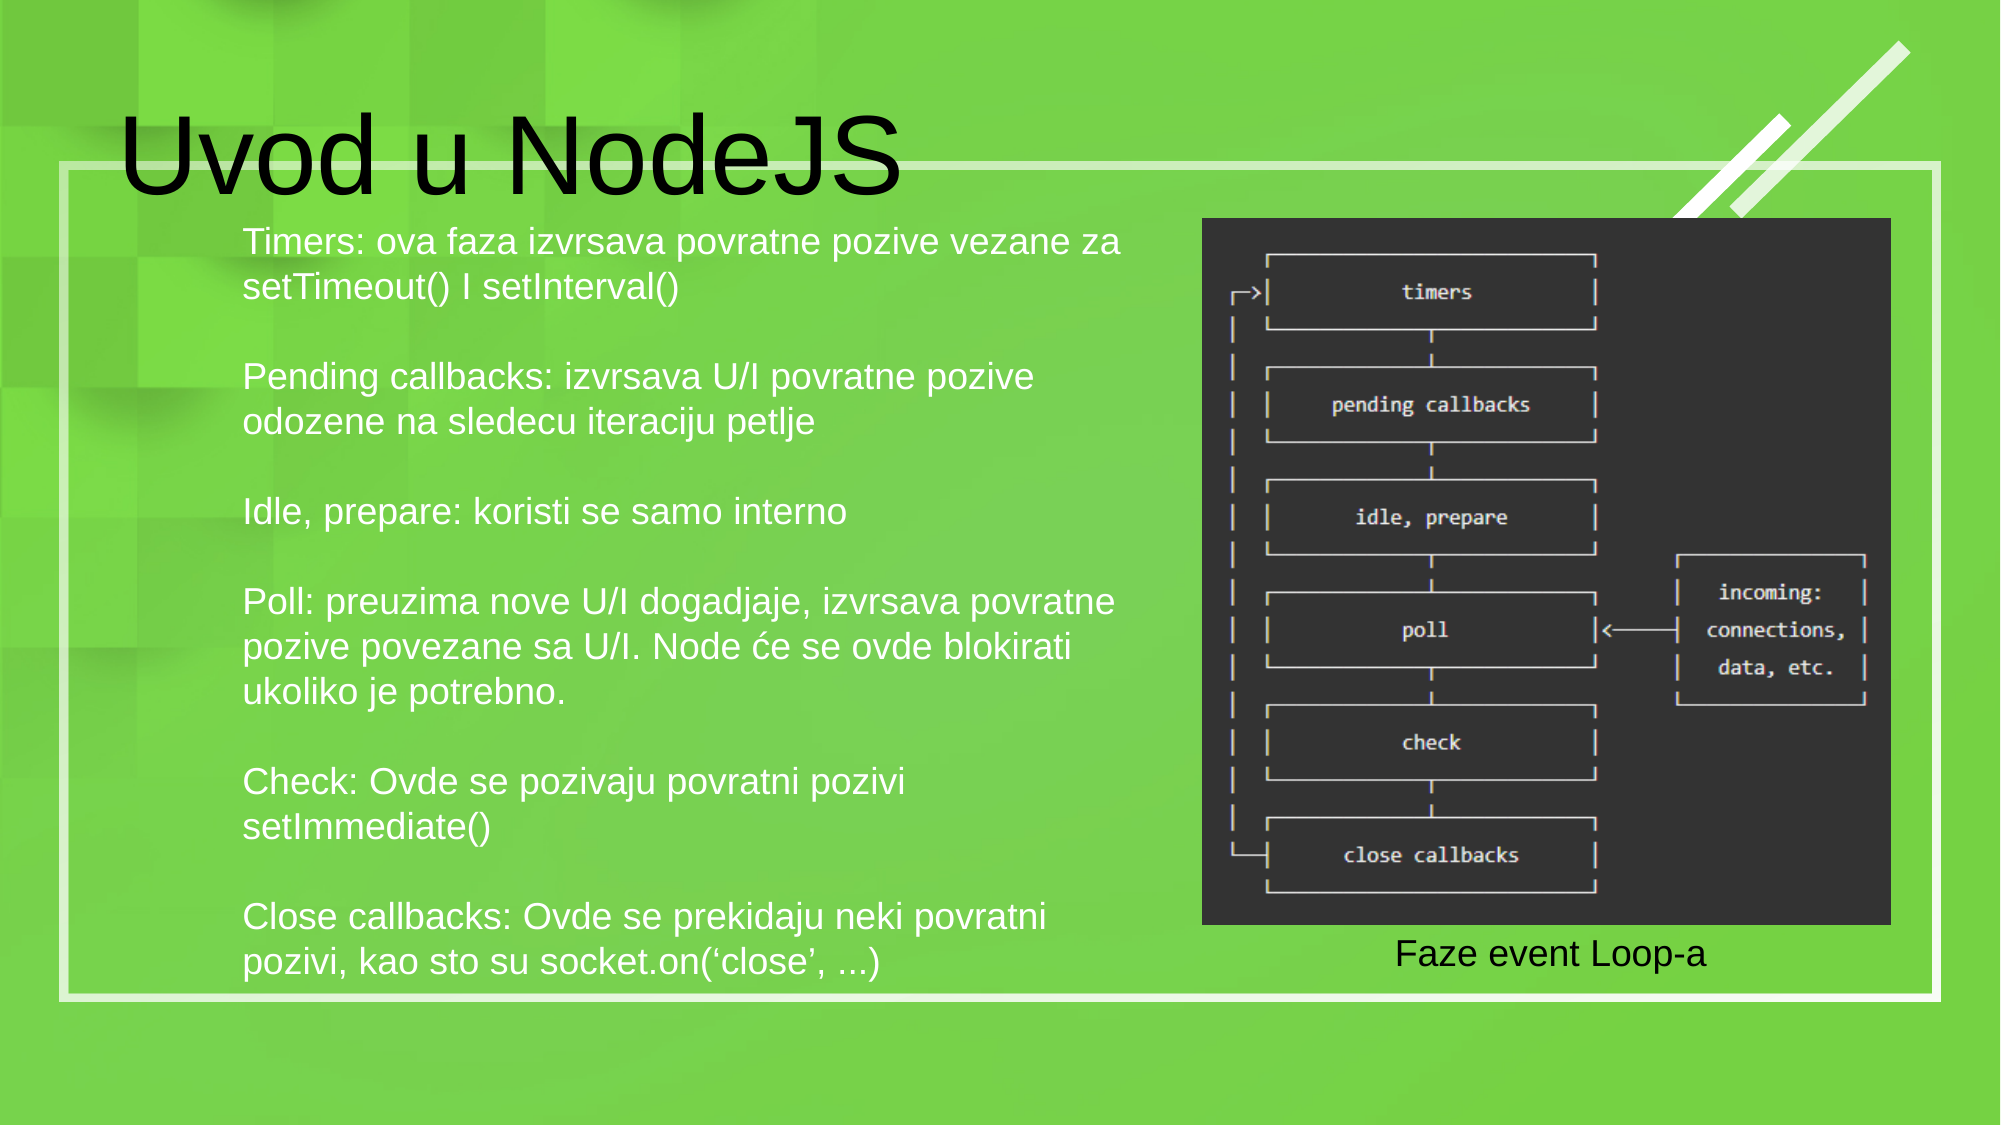

Uvod u NodeJS
Timers: ova faza izvrsava povratne pozive vezane za setTimeout() I setInterval()
Pending callbacks: izvrsava U/I povratne pozive odozene na sledecu iteraciju petlje
Idle, prepare: koristi se samo interno
Poll: preuzima nove U/I dogadjaje, izvrsava povratne pozive povezane sa U/I. Node će se ovde blokirati ukoliko je potrebno.
Check: Ovde se pozivaju povratni pozivi setImmediate()
Close callbacks: Ovde se prekidaju neki povratni pozivi, kao sto su socket.on(‘close’, ...)
Faze event Loop-a